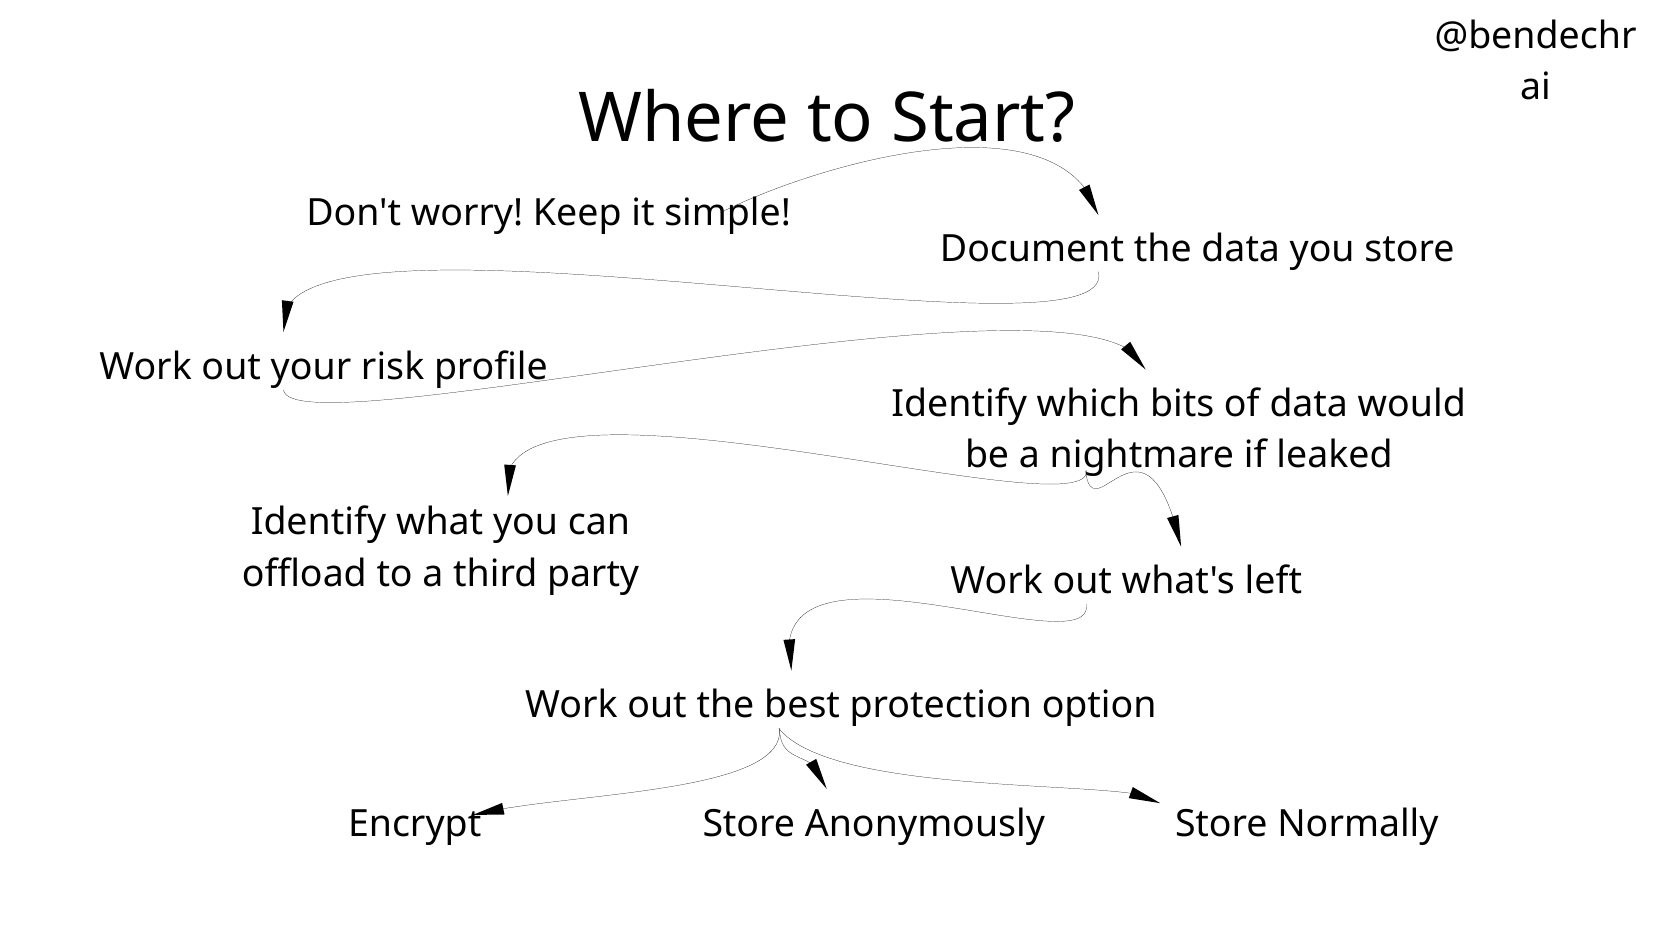

# Where to Start?
Don't worry! Keep it simple!
Document the data you store
Work out your risk profile
Identify which bits of data would
be a nightmare if leaked
Identify what you can
offload to a third party
Work out what's left
Work out the best protection option
Encrypt
Store Anonymously
Store Normally